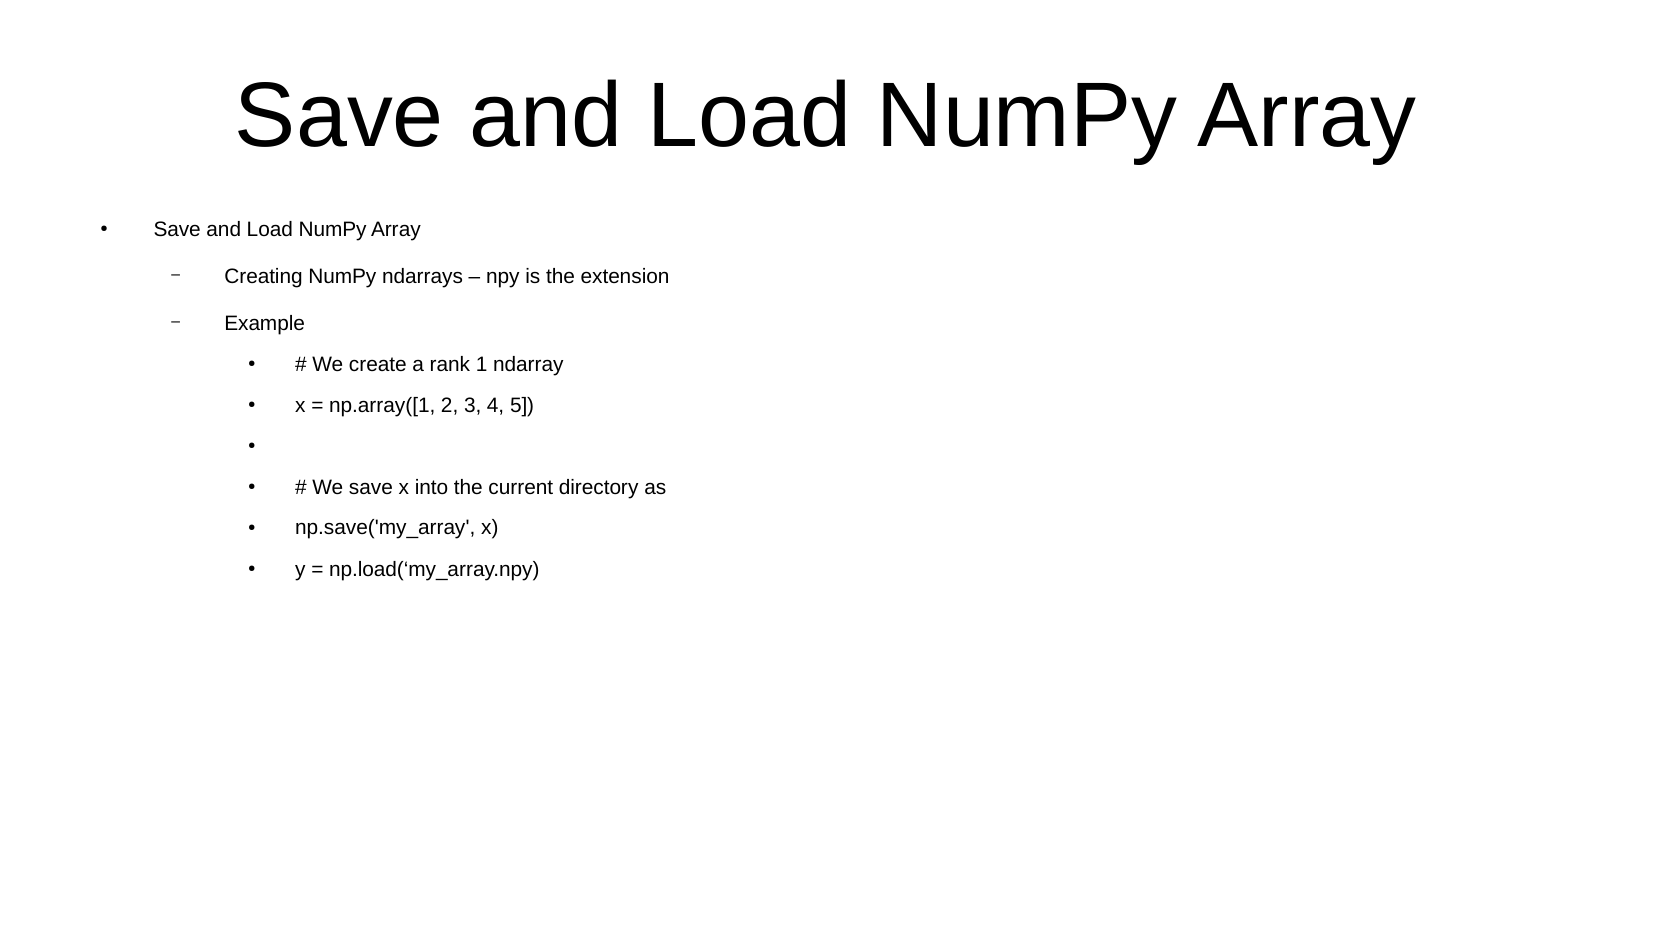

# Save and Load NumPy Array
Save and Load NumPy Array
Creating NumPy ndarrays – npy is the extension
Example
# We create a rank 1 ndarray
x = np.array([1, 2, 3, 4, 5])
# We save x into the current directory as
np.save('my_array', x)
y = np.load(‘my_array.npy)